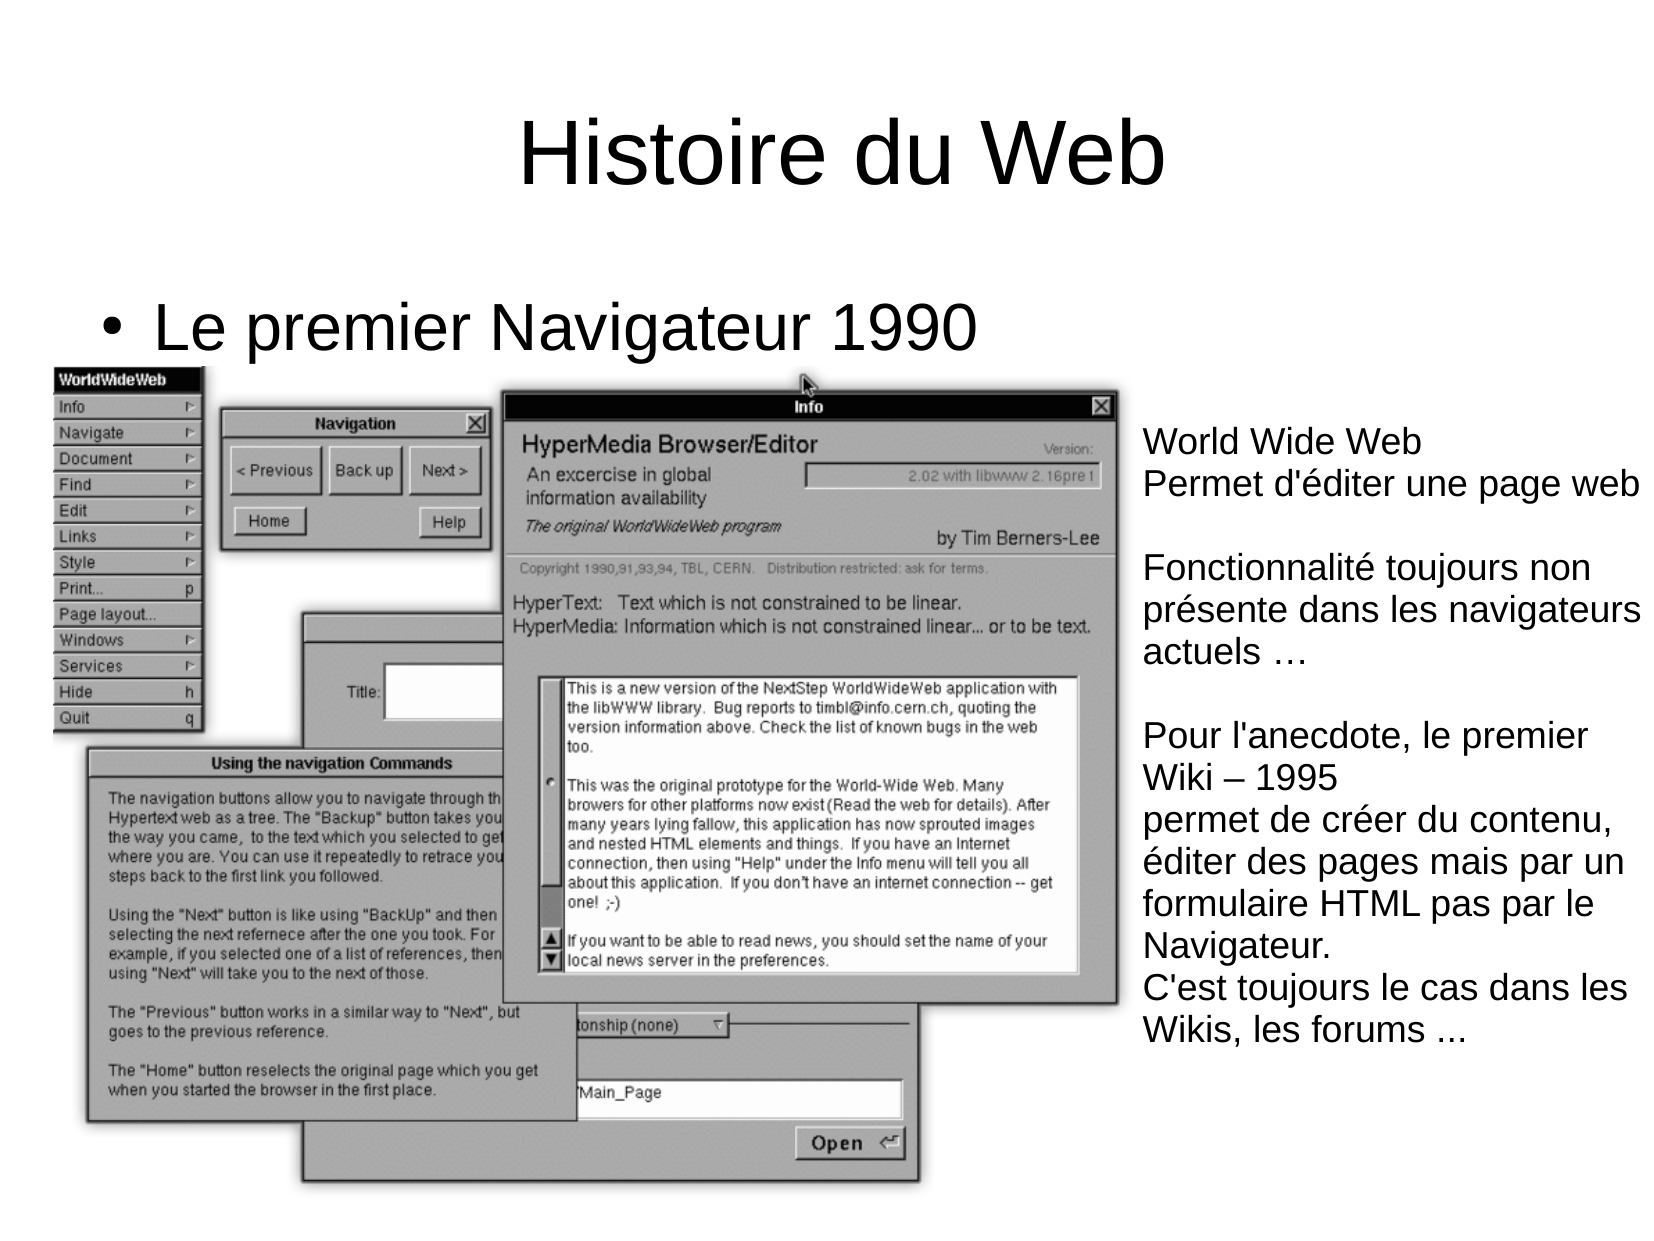

# Histoire du Web
Le premier Navigateur 1990
World Wide Web
Permet d'éditer une page web
Fonctionnalité toujours non
présente dans les navigateurs
actuels …
Pour l'anecdote, le premier
Wiki – 1995
permet de créer du contenu,
éditer des pages mais par un
formulaire HTML pas par le
Navigateur.
C'est toujours le cas dans les
Wikis, les forums ...